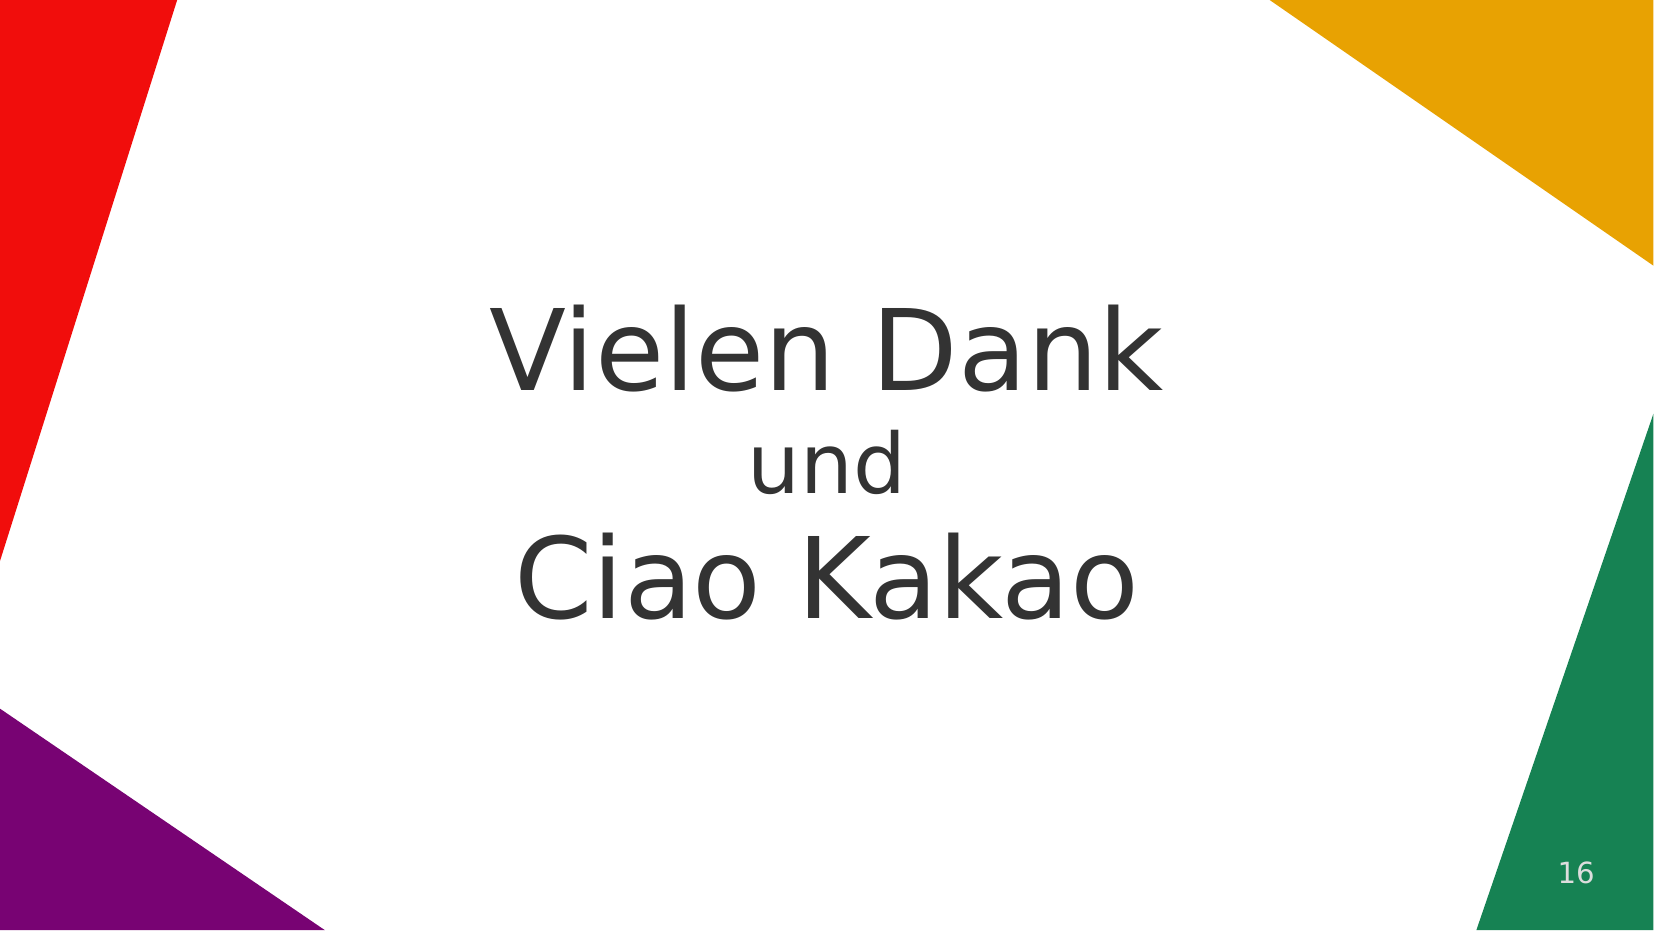

# Vielen Dank und Ciao Kakao
16